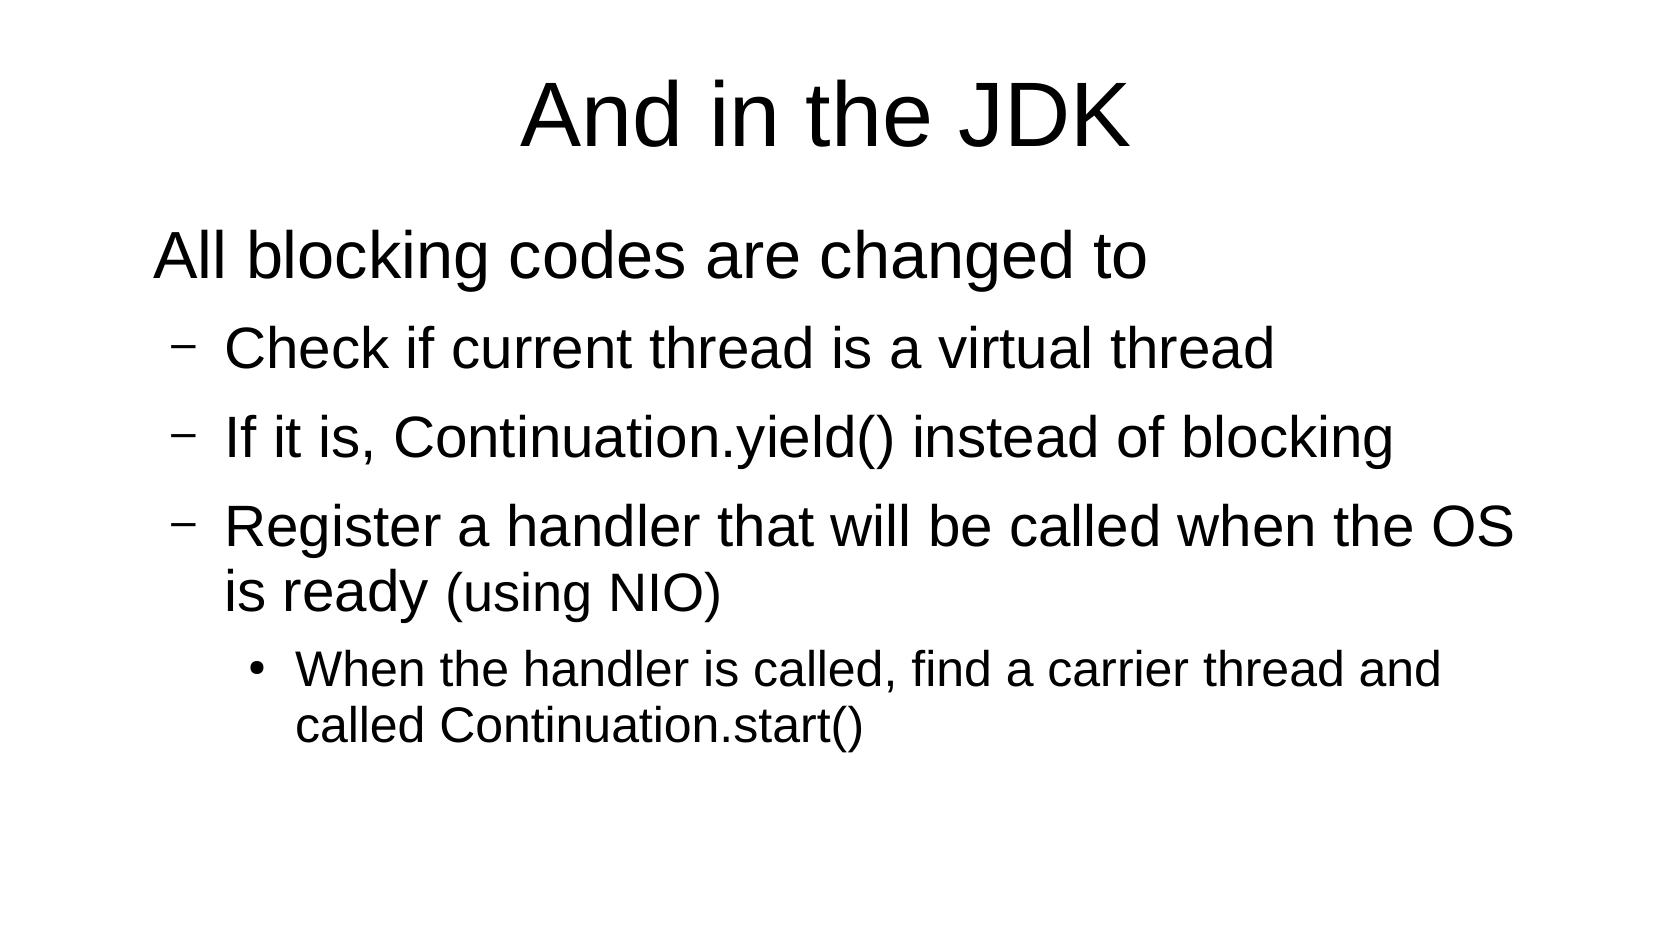

# And in the JDK
All blocking codes are changed to
Check if current thread is a virtual thread
If it is, Continuation.yield() instead of blocking
Register a handler that will be called when the OS is ready (using NIO)
When the handler is called, find a carrier thread and called Continuation.start()